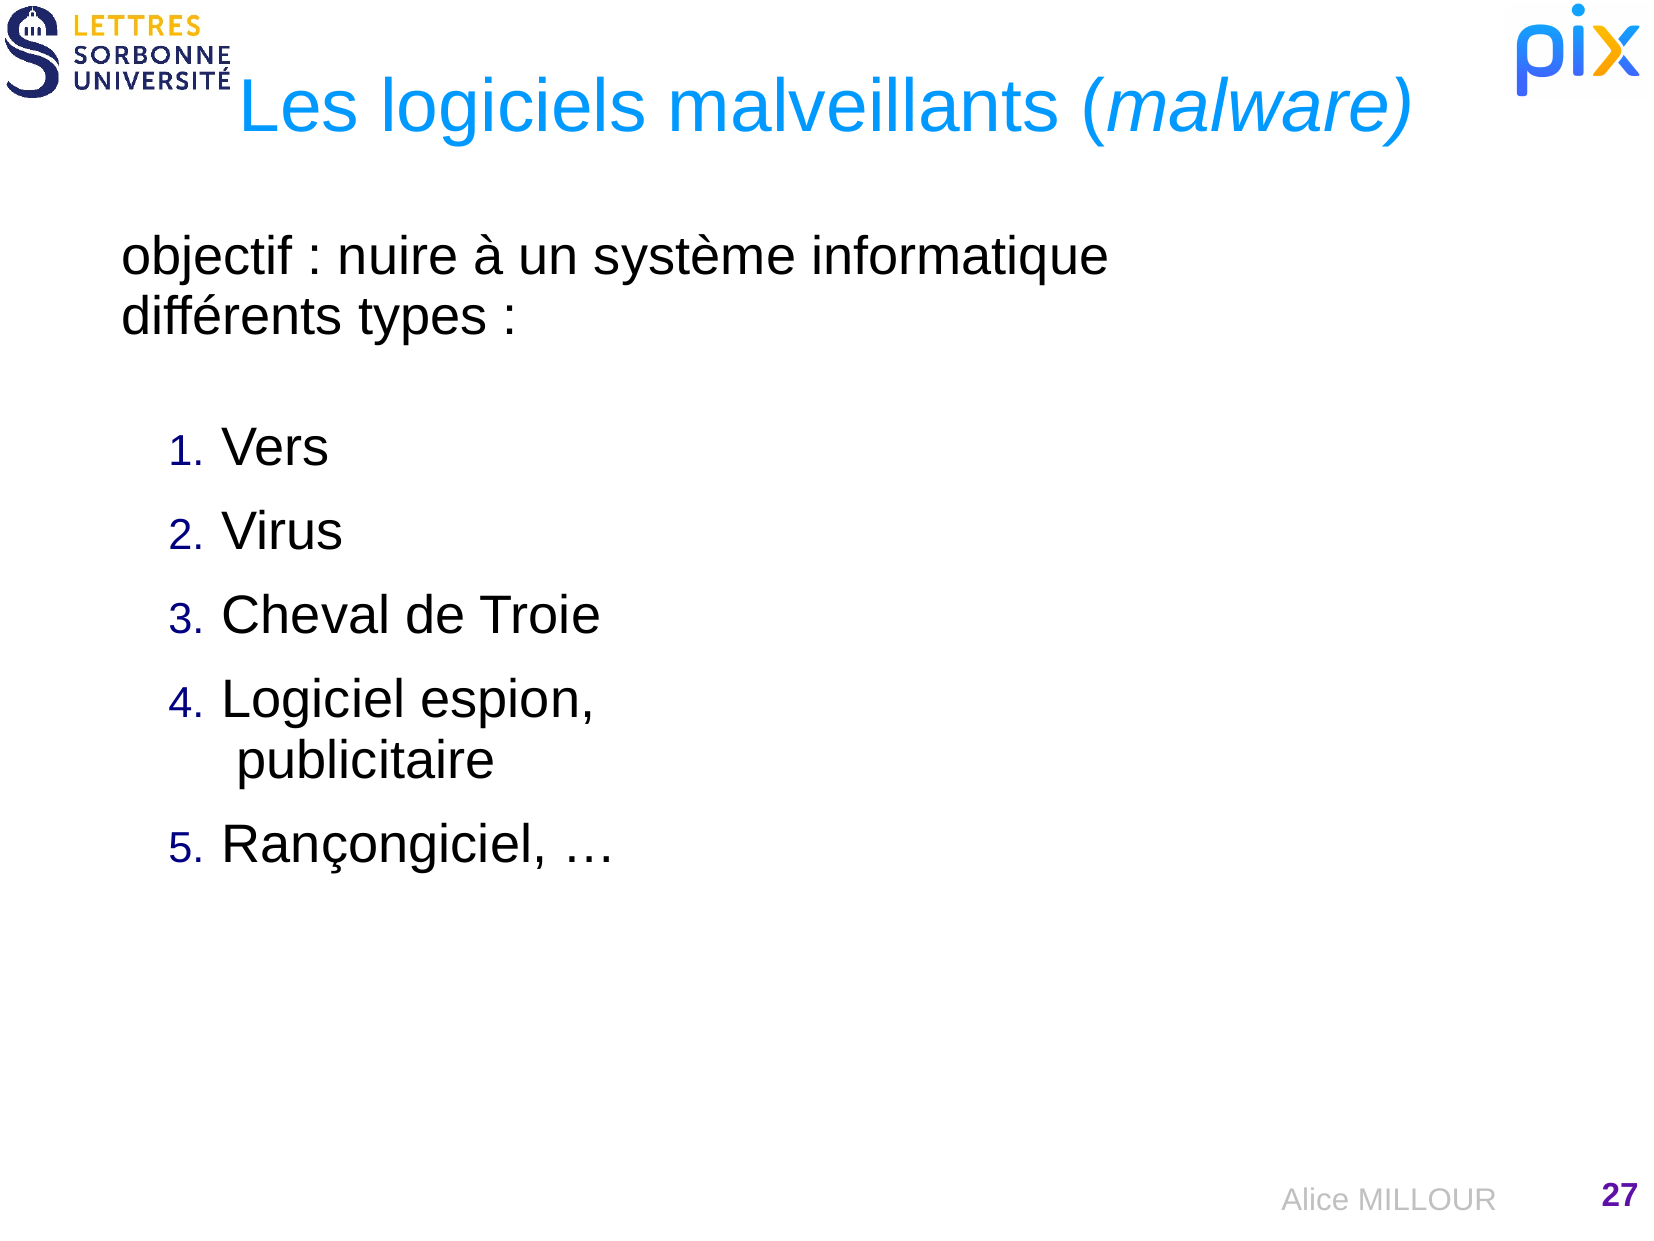

# Les logiciels malveillants (malware)
objectif : nuire à un système informatique
différents types :
Vers
Virus
Cheval de Troie
Logiciel espion,
 publicitaire
Rançongiciel, …